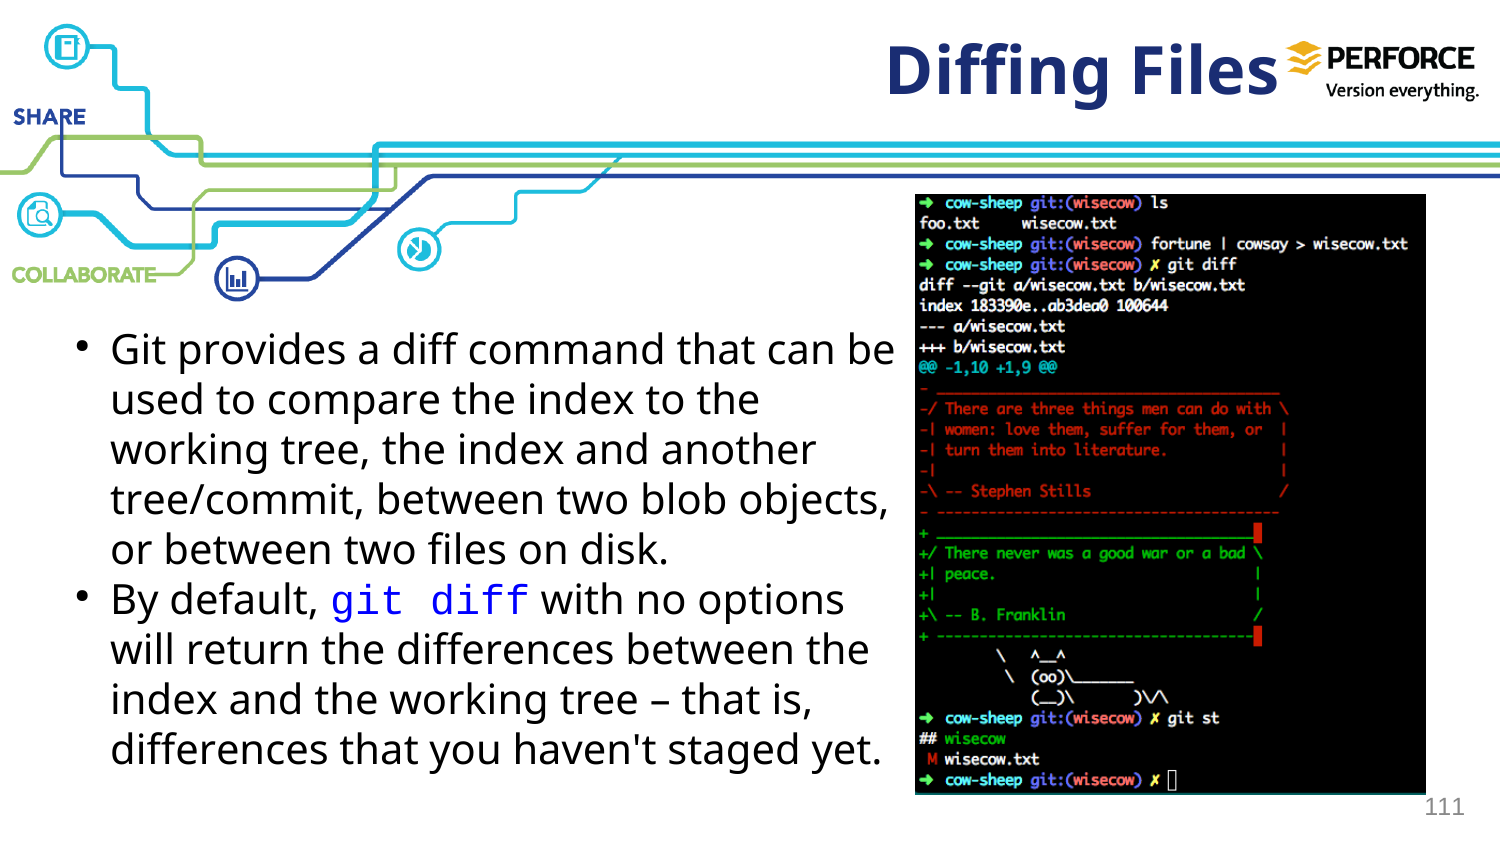

# Diffing Files
Git provides a diff command that can be used to compare the index to the working tree, the index and another tree/commit, between two blob objects, or between two files on disk.
By default, git diff with no options will return the differences between the index and the working tree – that is, differences that you haven't staged yet.